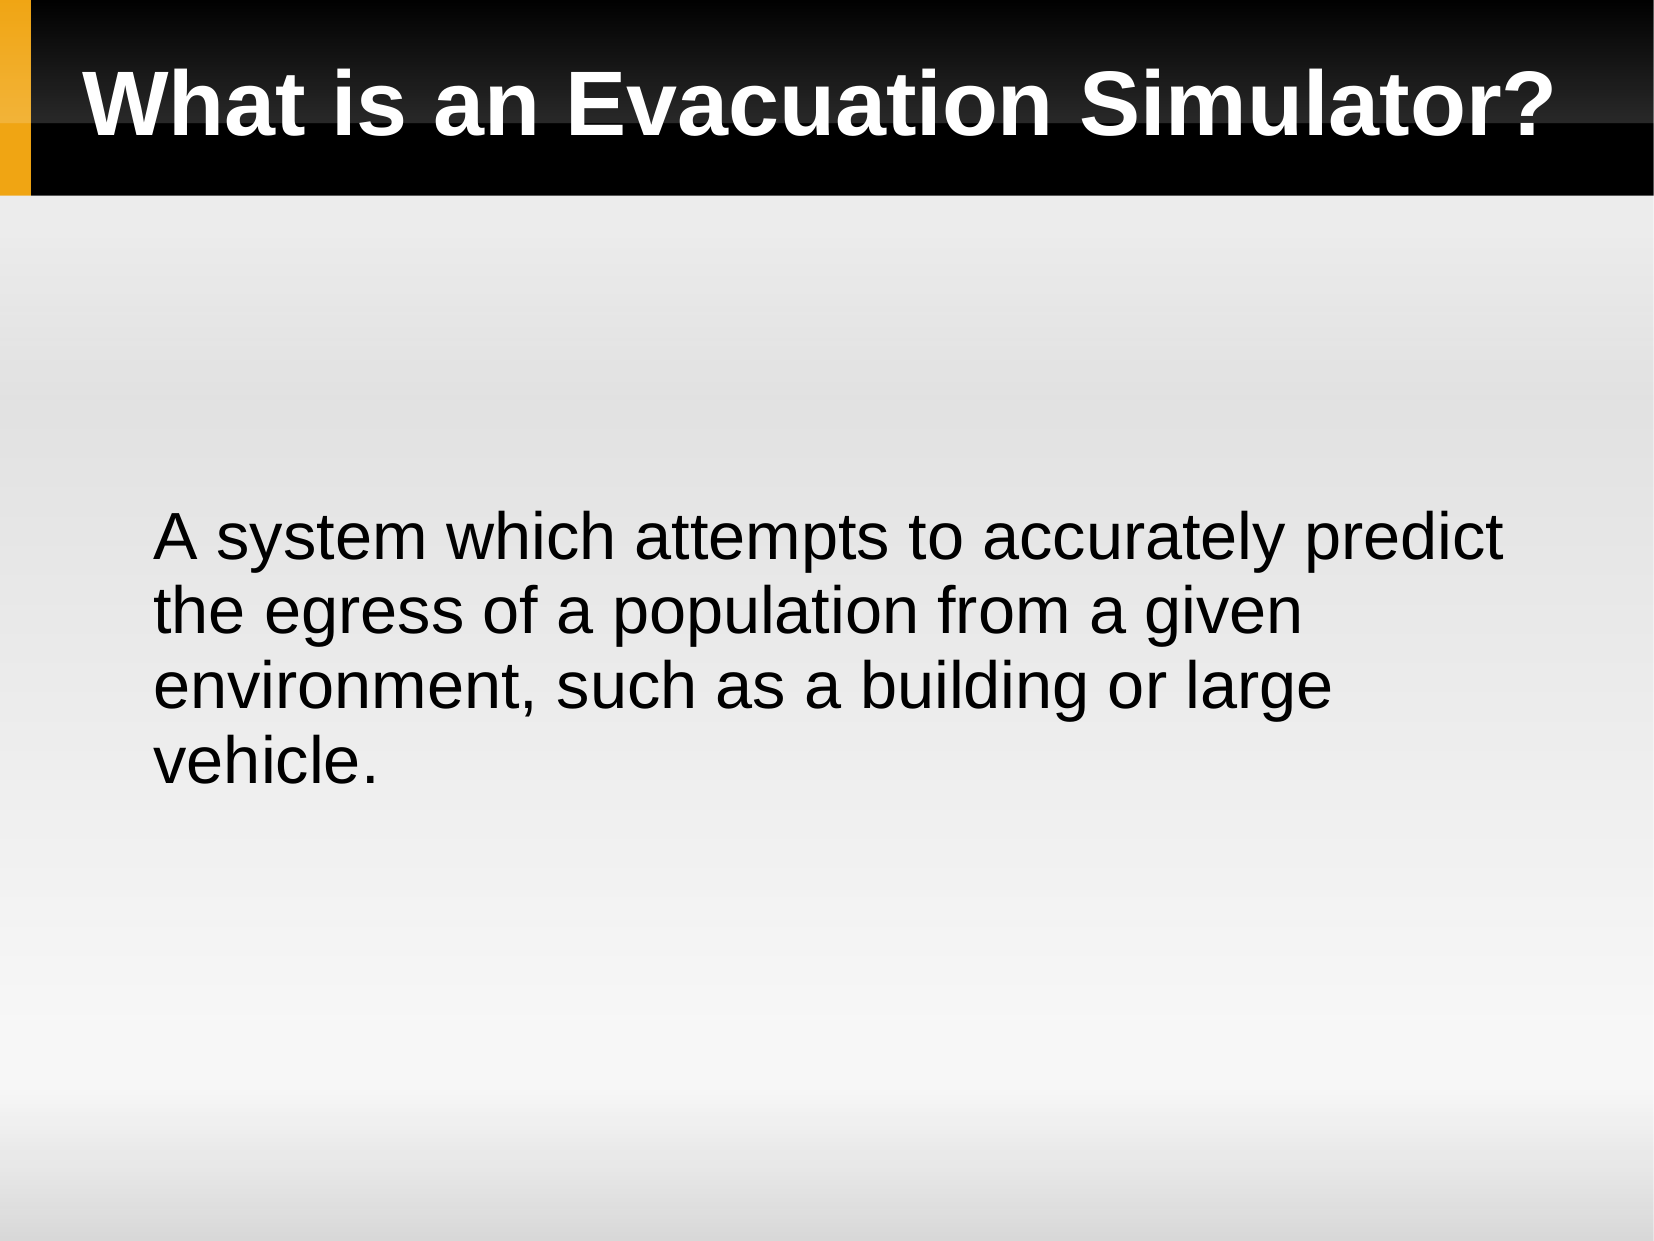

# What is an Evacuation Simulator?
A system which attempts to accurately predict the egress of a population from a given environment, such as a building or large vehicle.